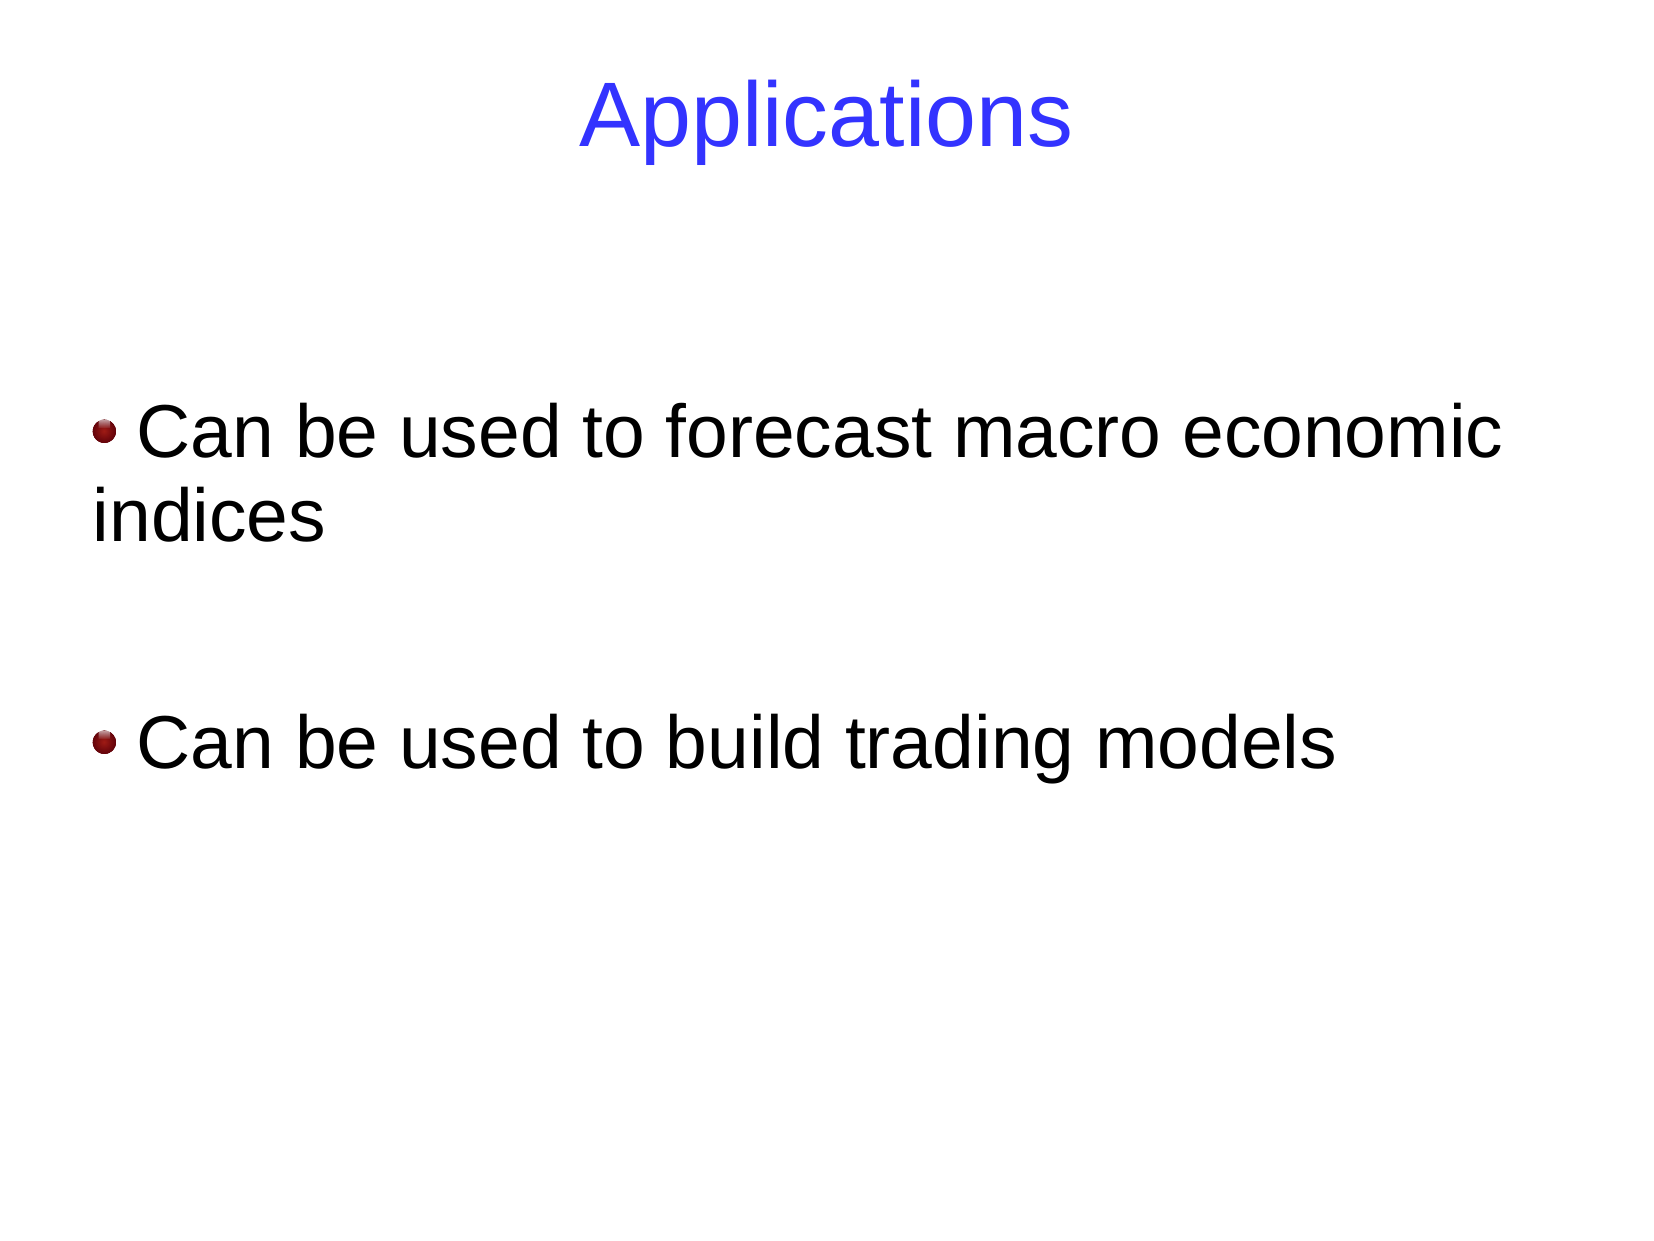

# Applications
 Can be used to forecast macro economic indices
 Can be used to build trading models